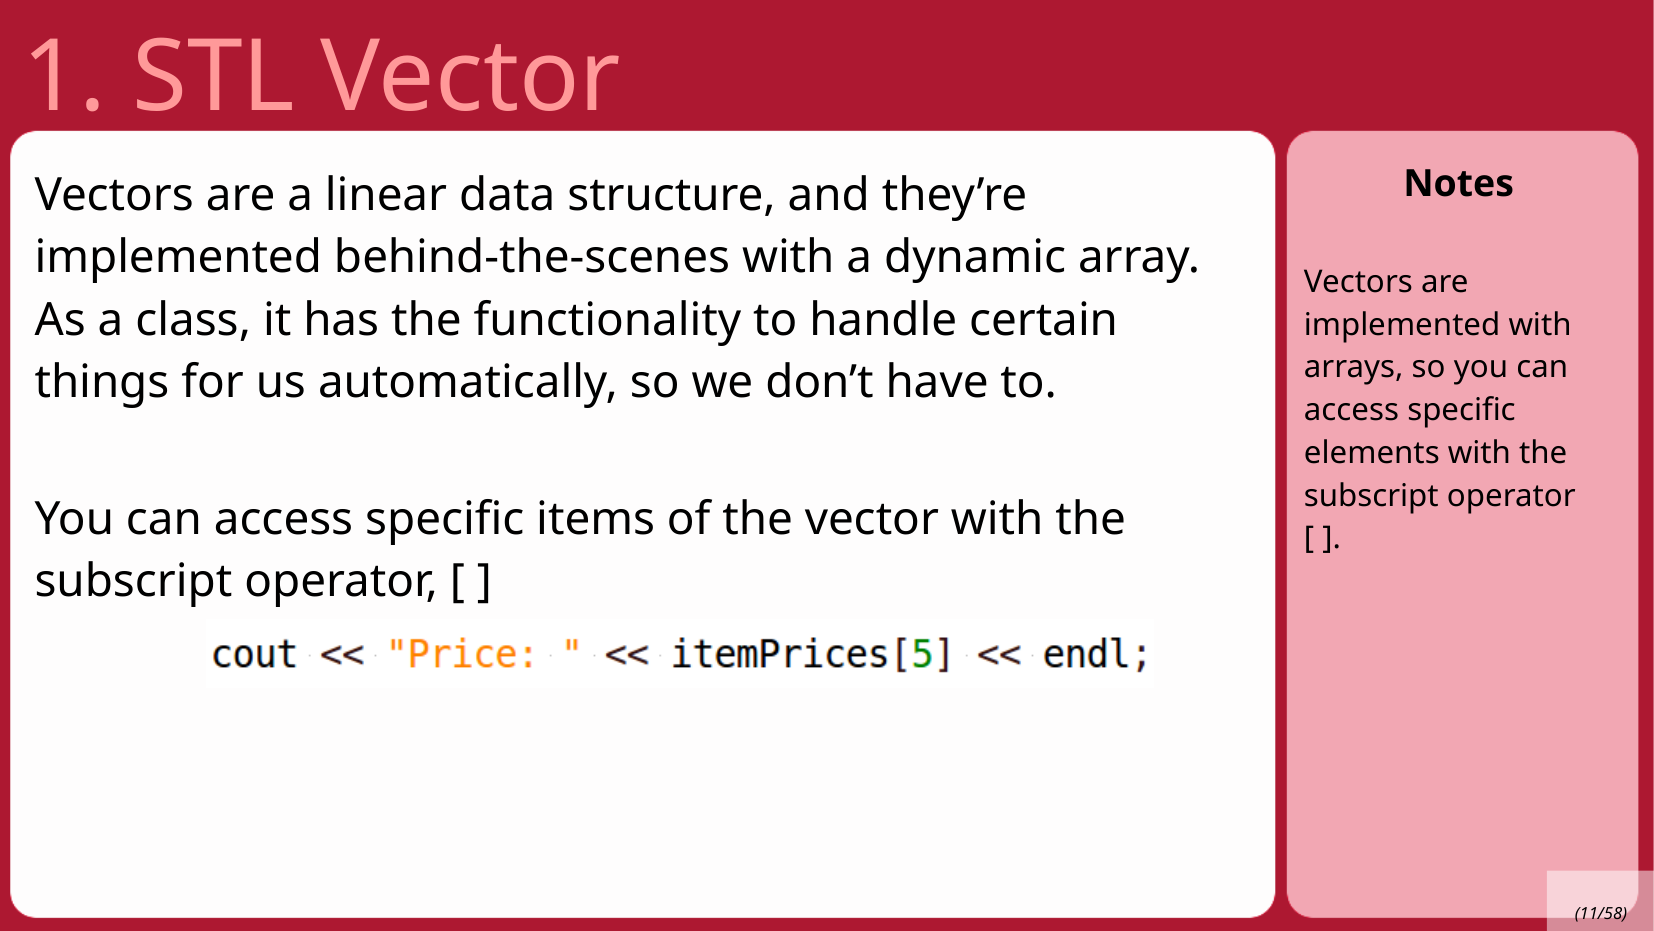

# 1. STL Vector
Notes
Vectors are implemented with arrays, so you can access specific elements with the subscript operator [ ].
Vectors are a linear data structure, and they’re implemented behind-the-scenes with a dynamic array. As a class, it has the functionality to handle certain things for us automatically, so we don’t have to.
You can access specific items of the vector with the subscript operator, [ ]